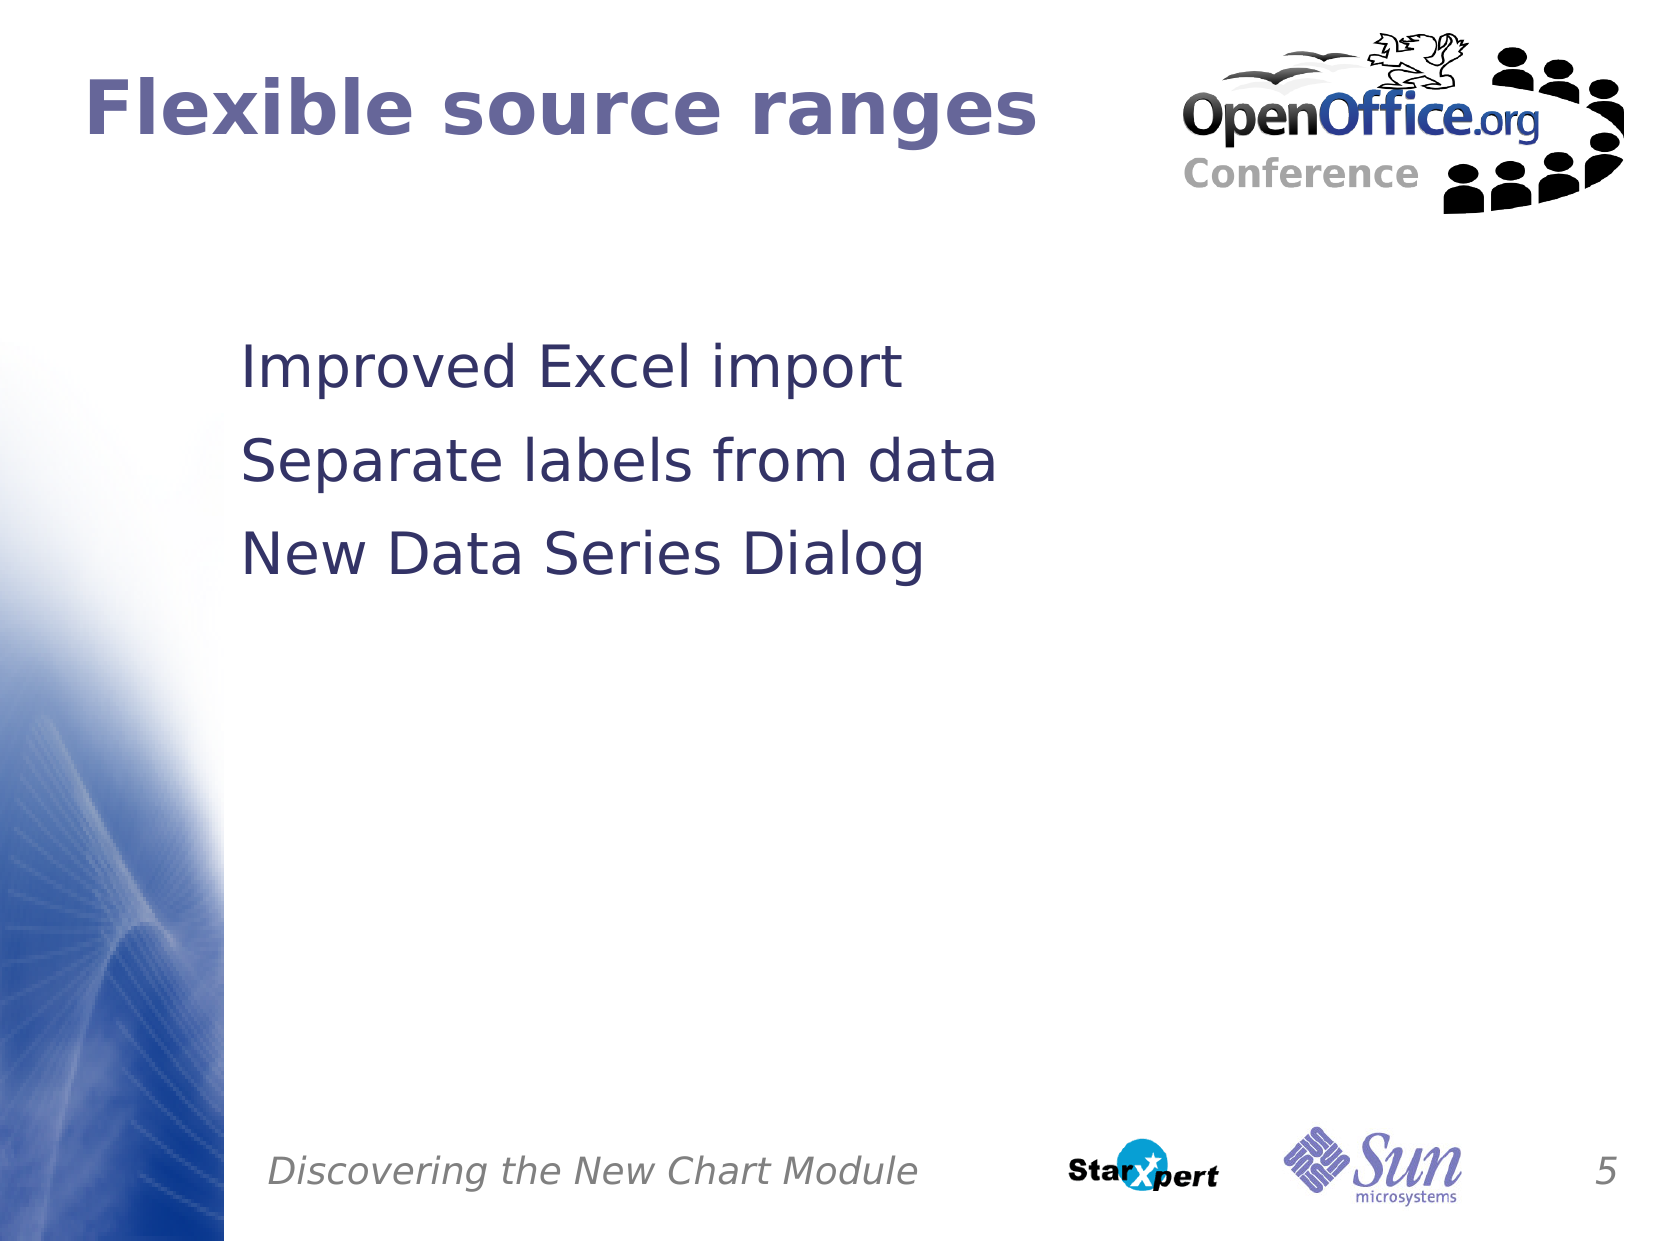

# Flexible source ranges
Improved Excel import
Separate labels from data
New Data Series Dialog